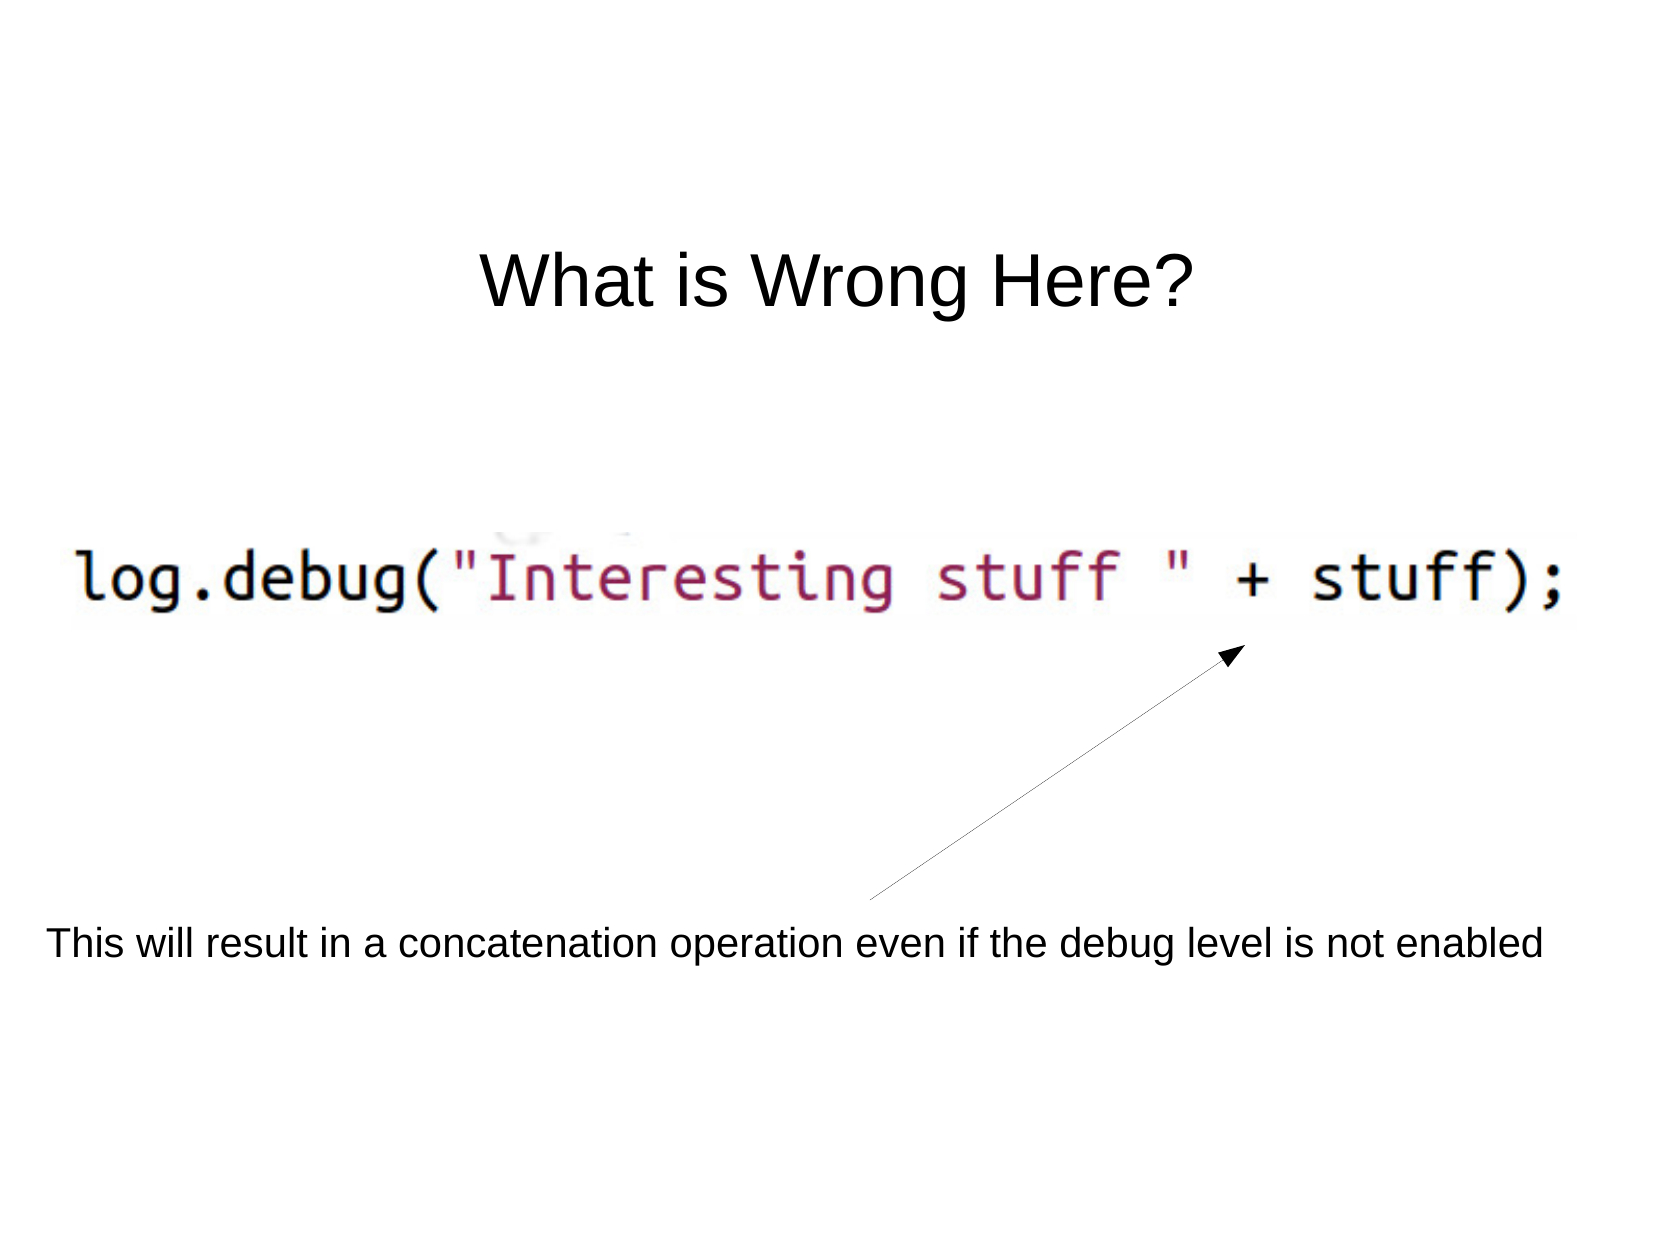

What is Wrong Here?
This will result in a concatenation operation even if the debug level is not enabled